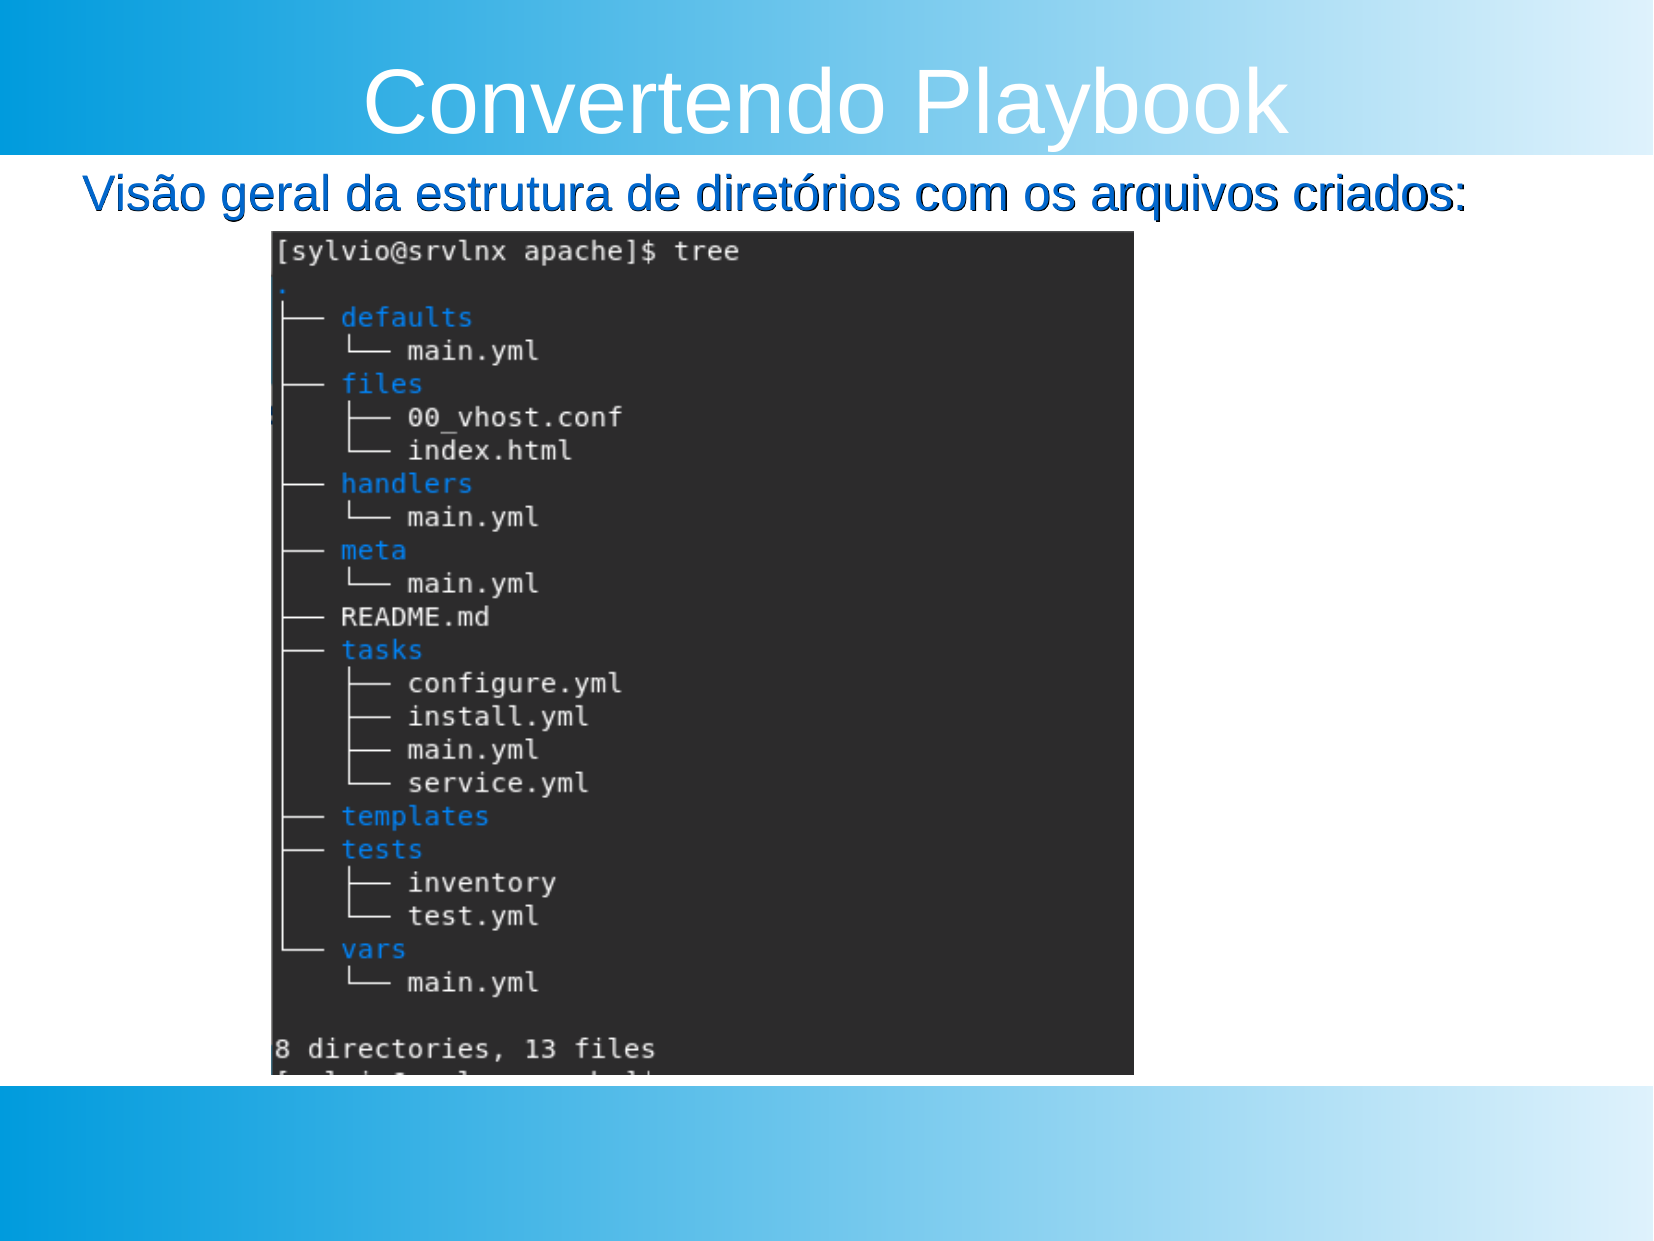

# Convertendo Playbook
Visão geral da estrutura de diretórios com os arquivos criados: